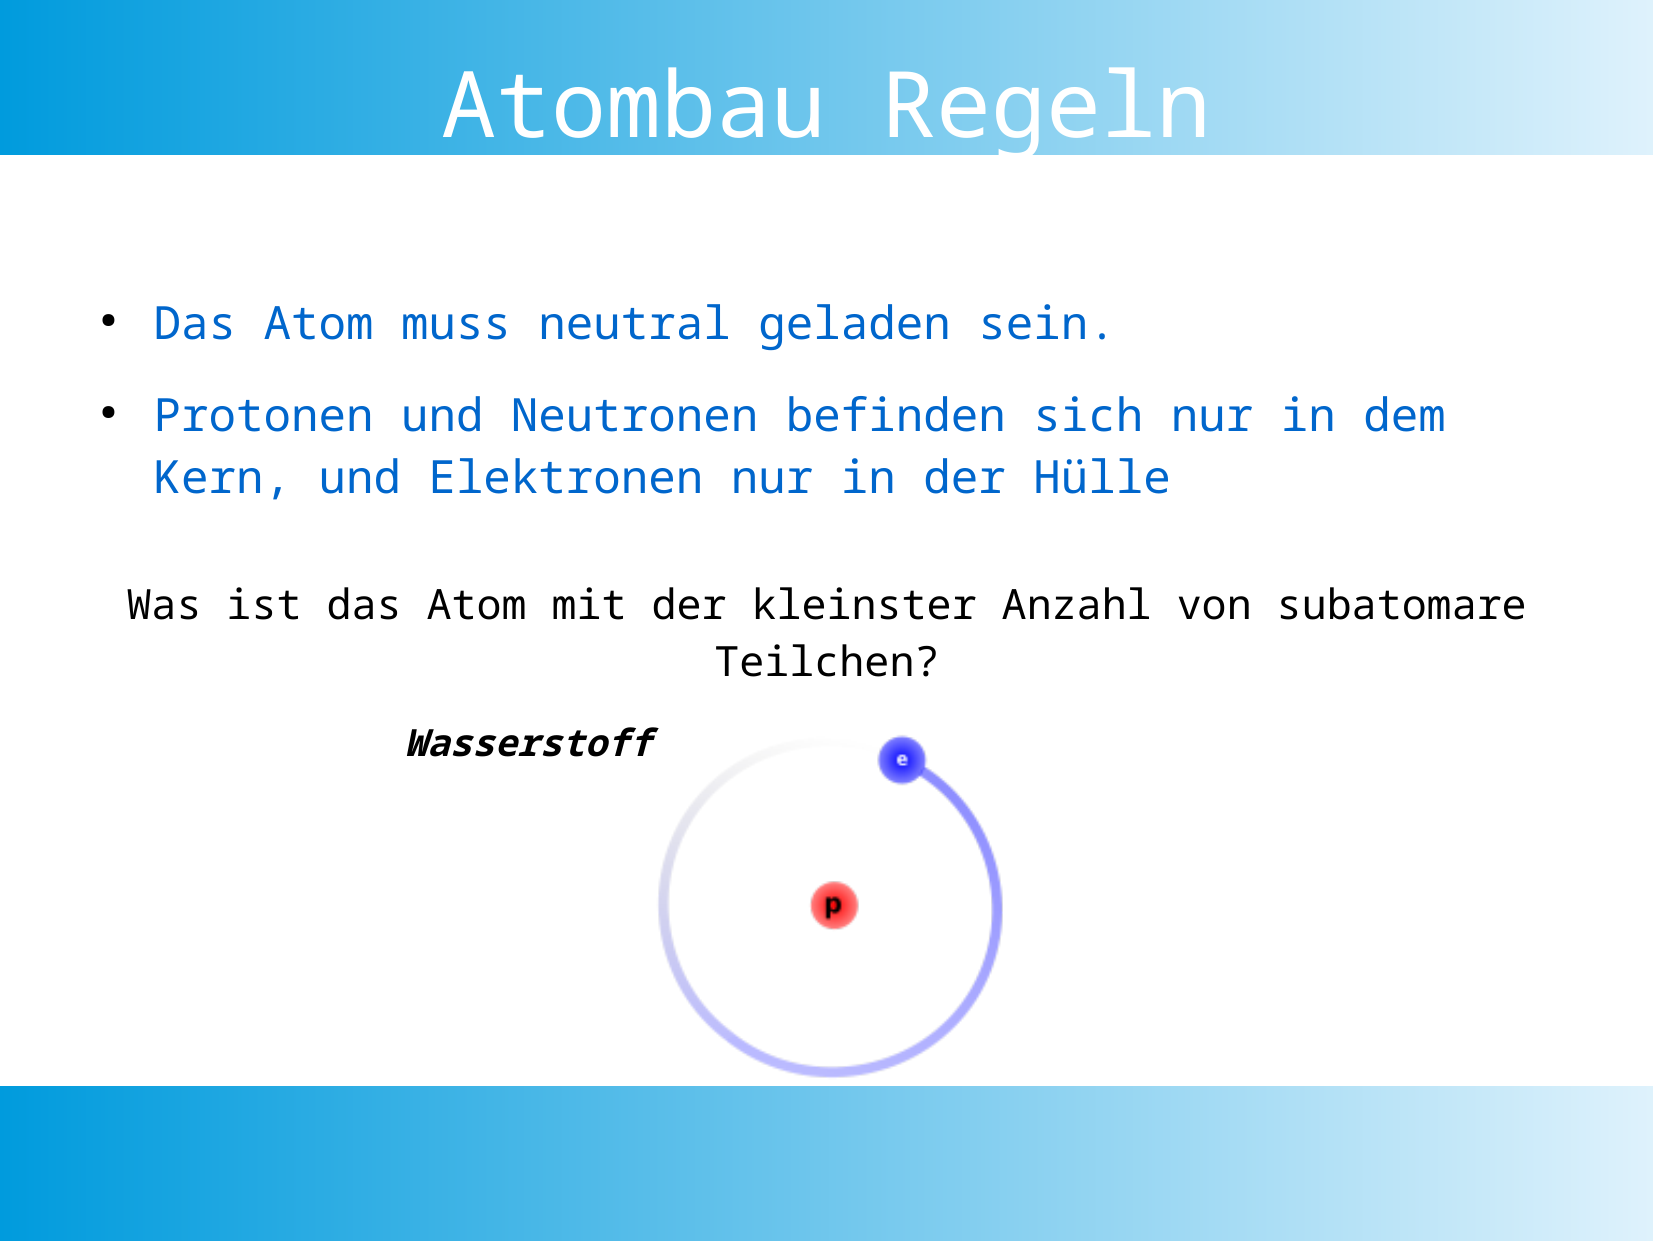

# Atombau Regeln
Das Atom muss neutral geladen sein.
Protonen und Neutronen befinden sich nur in dem Kern, und Elektronen nur in der Hülle
Was ist das Atom mit der kleinster Anzahl von subatomare Teilchen?
Wasserstoff